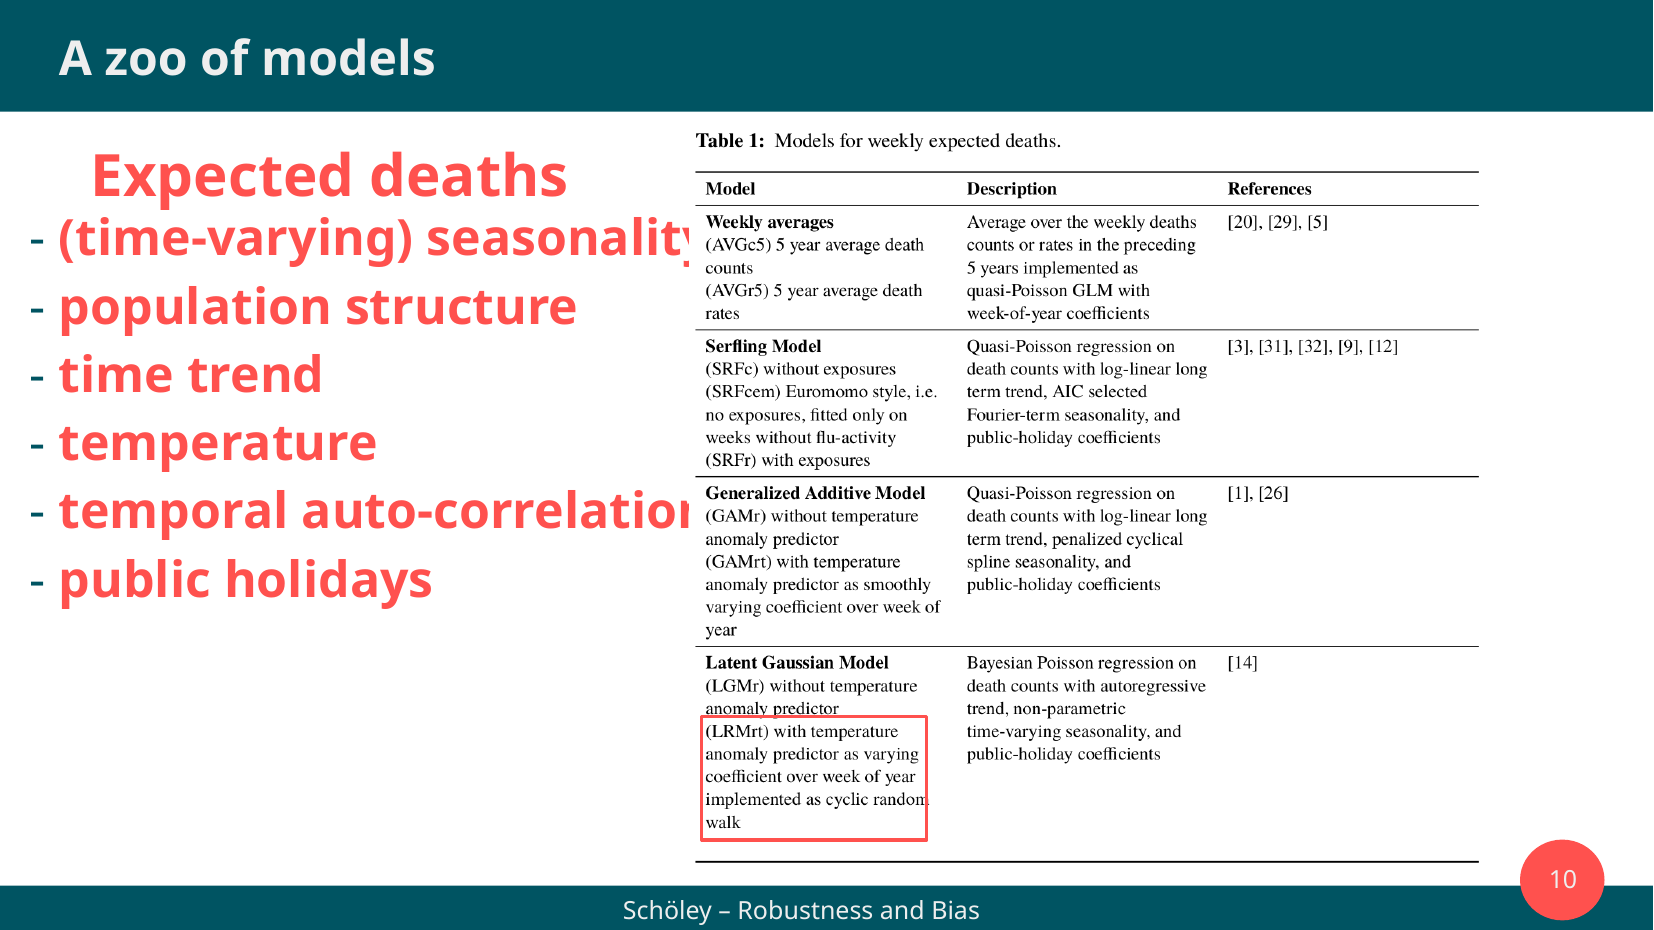

# A zoo of models
Expected deaths
- (time-varying) seasonality
- population structure
- time trend
- temperature
- temporal auto-correlation
- public holidays
10
Schöley – Robustness and Bias